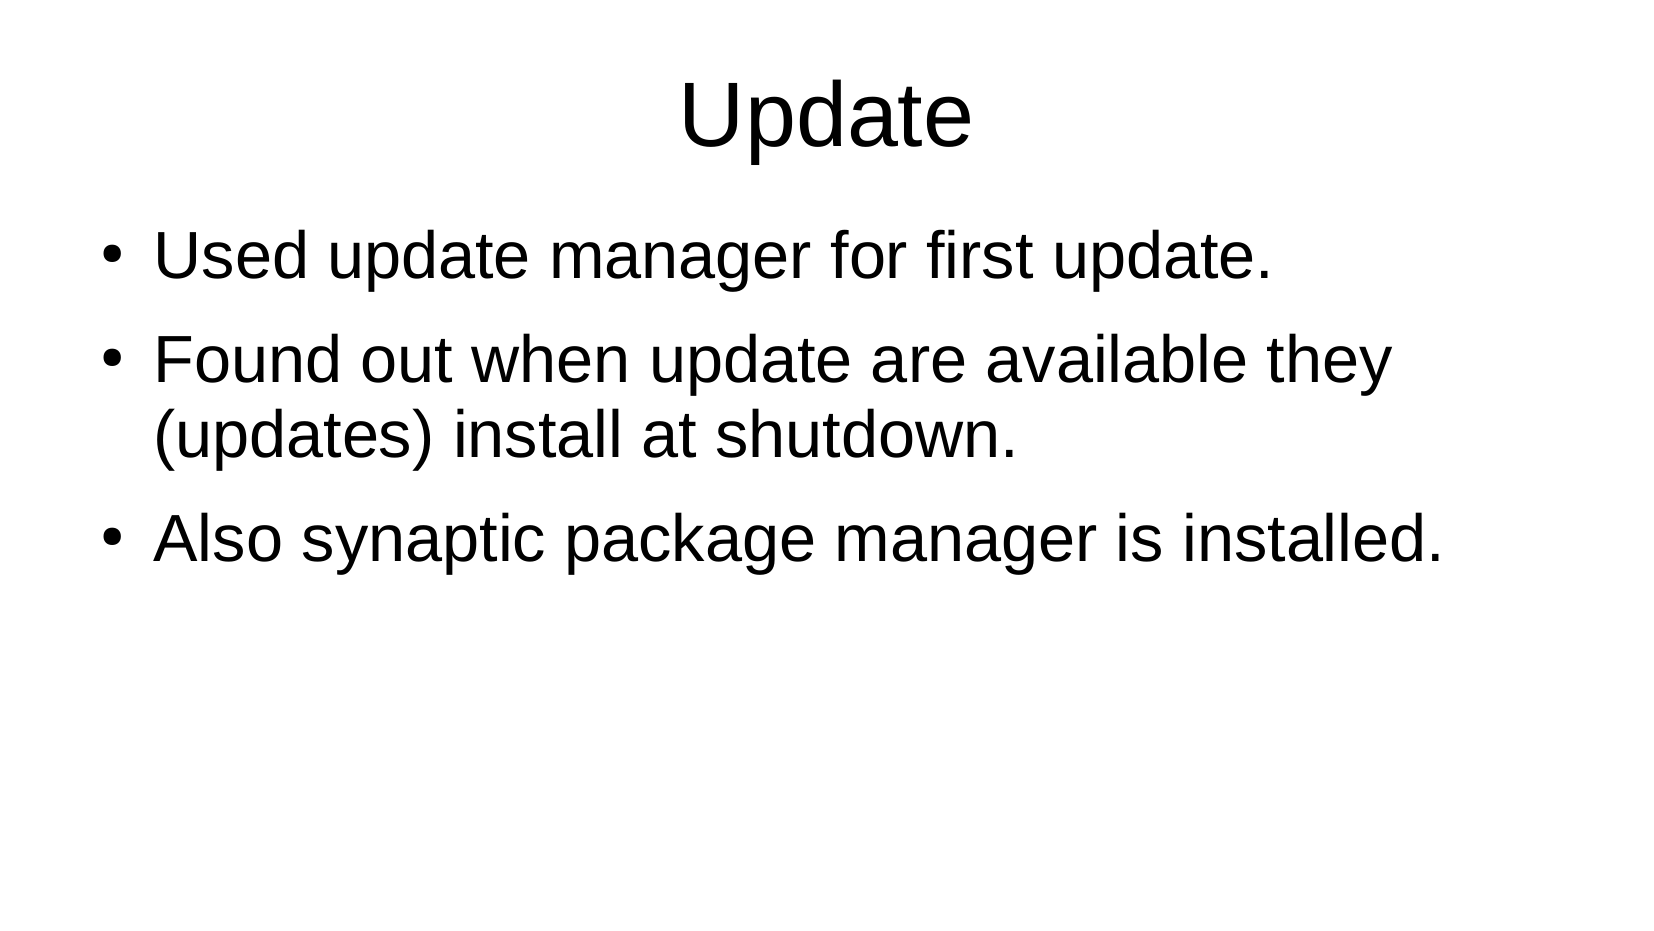

# Update
Used update manager for first update.
Found out when update are available they (updates) install at shutdown.
Also synaptic package manager is installed.